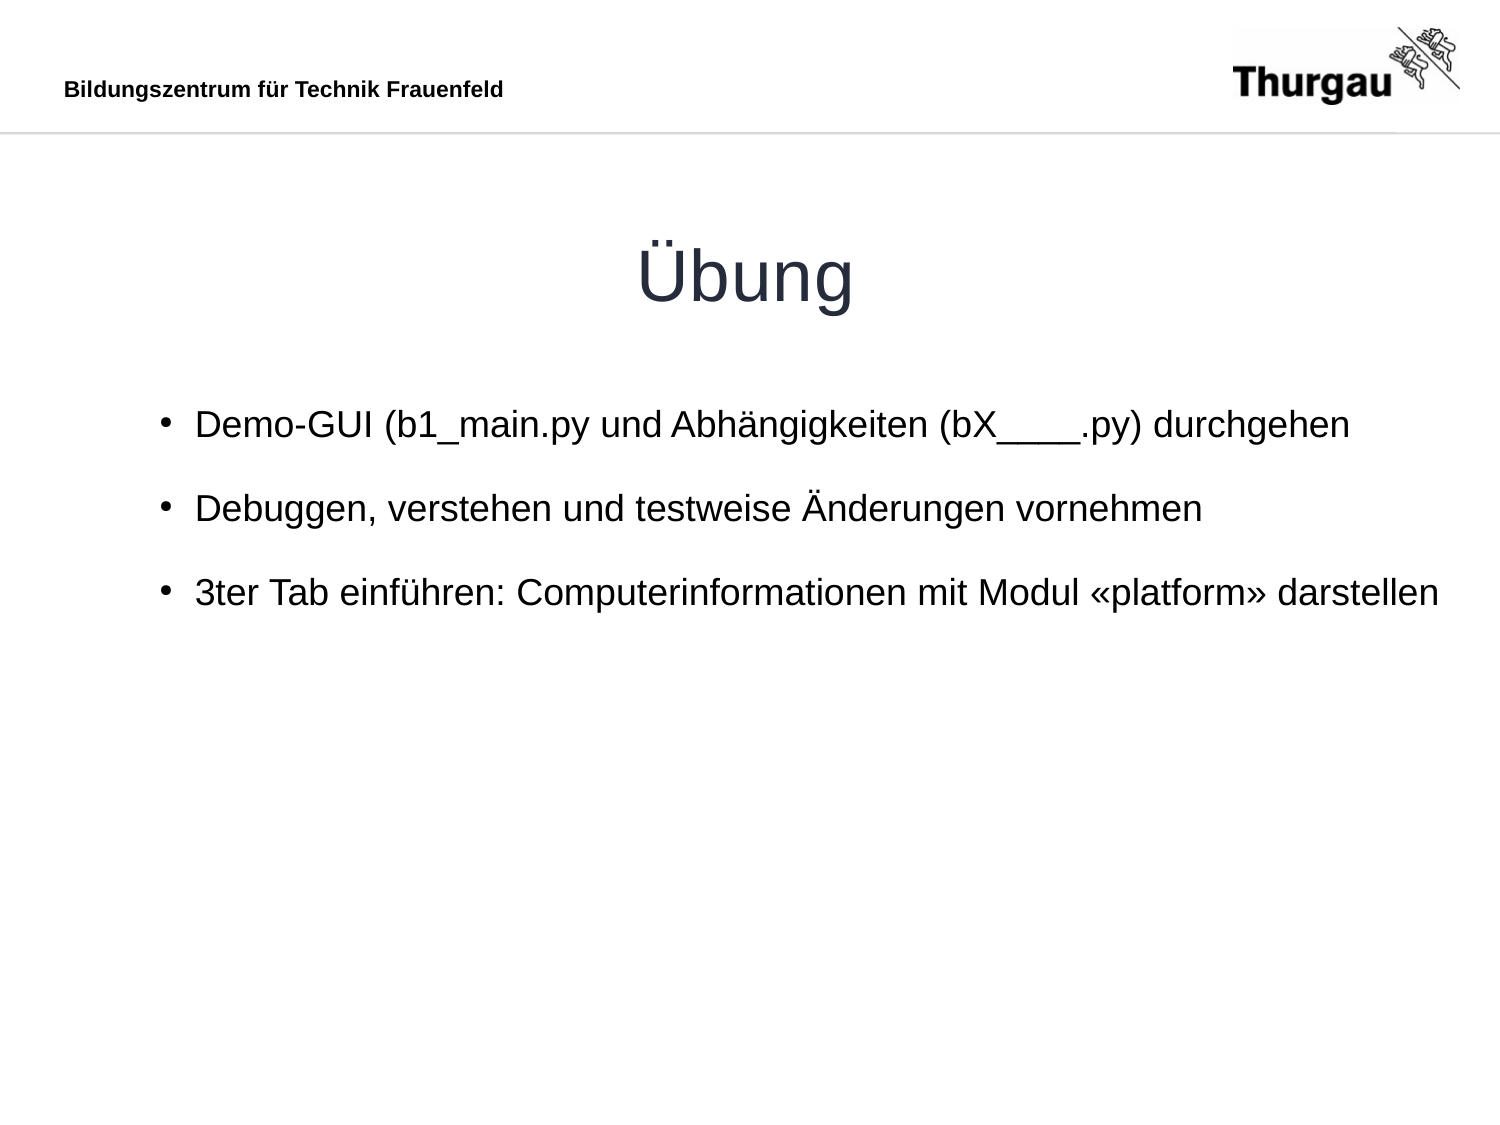

Bildungszentrum für Technik Frauenfeld
Übung
Demo-GUI (b1_main.py und Abhängigkeiten (bX____.py) durchgehen
Debuggen, verstehen und testweise Änderungen vornehmen
3ter Tab einführen: Computerinformationen mit Modul «platform» darstellen